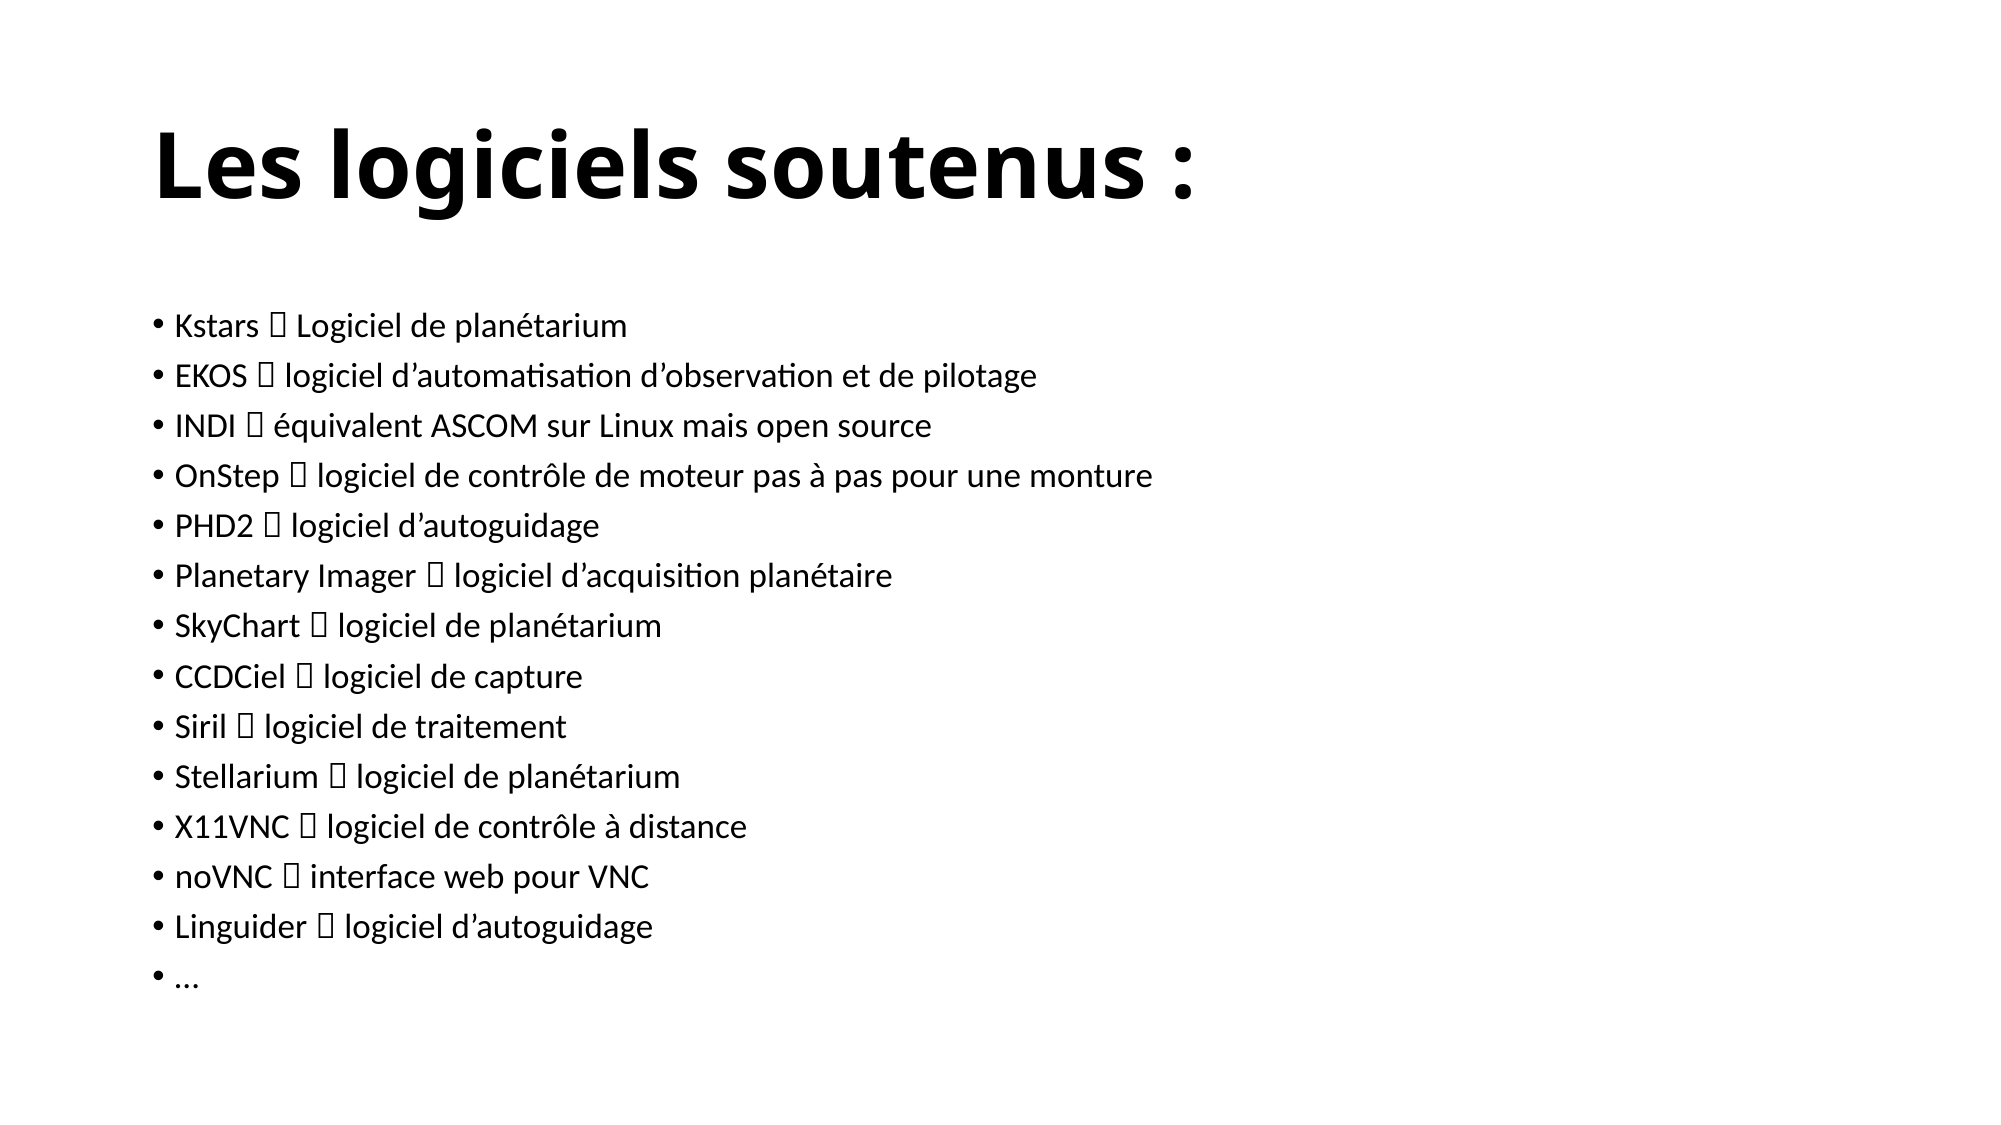

# Les logiciels soutenus :
Kstars  Logiciel de planétarium
EKOS  logiciel d’automatisation d’observation et de pilotage
INDI  équivalent ASCOM sur Linux mais open source
OnStep  logiciel de contrôle de moteur pas à pas pour une monture
PHD2  logiciel d’autoguidage
Planetary Imager  logiciel d’acquisition planétaire
SkyChart  logiciel de planétarium
CCDCiel  logiciel de capture
Siril  logiciel de traitement
Stellarium  logiciel de planétarium
X11VNC  logiciel de contrôle à distance
noVNC  interface web pour VNC
Linguider  logiciel d’autoguidage
…